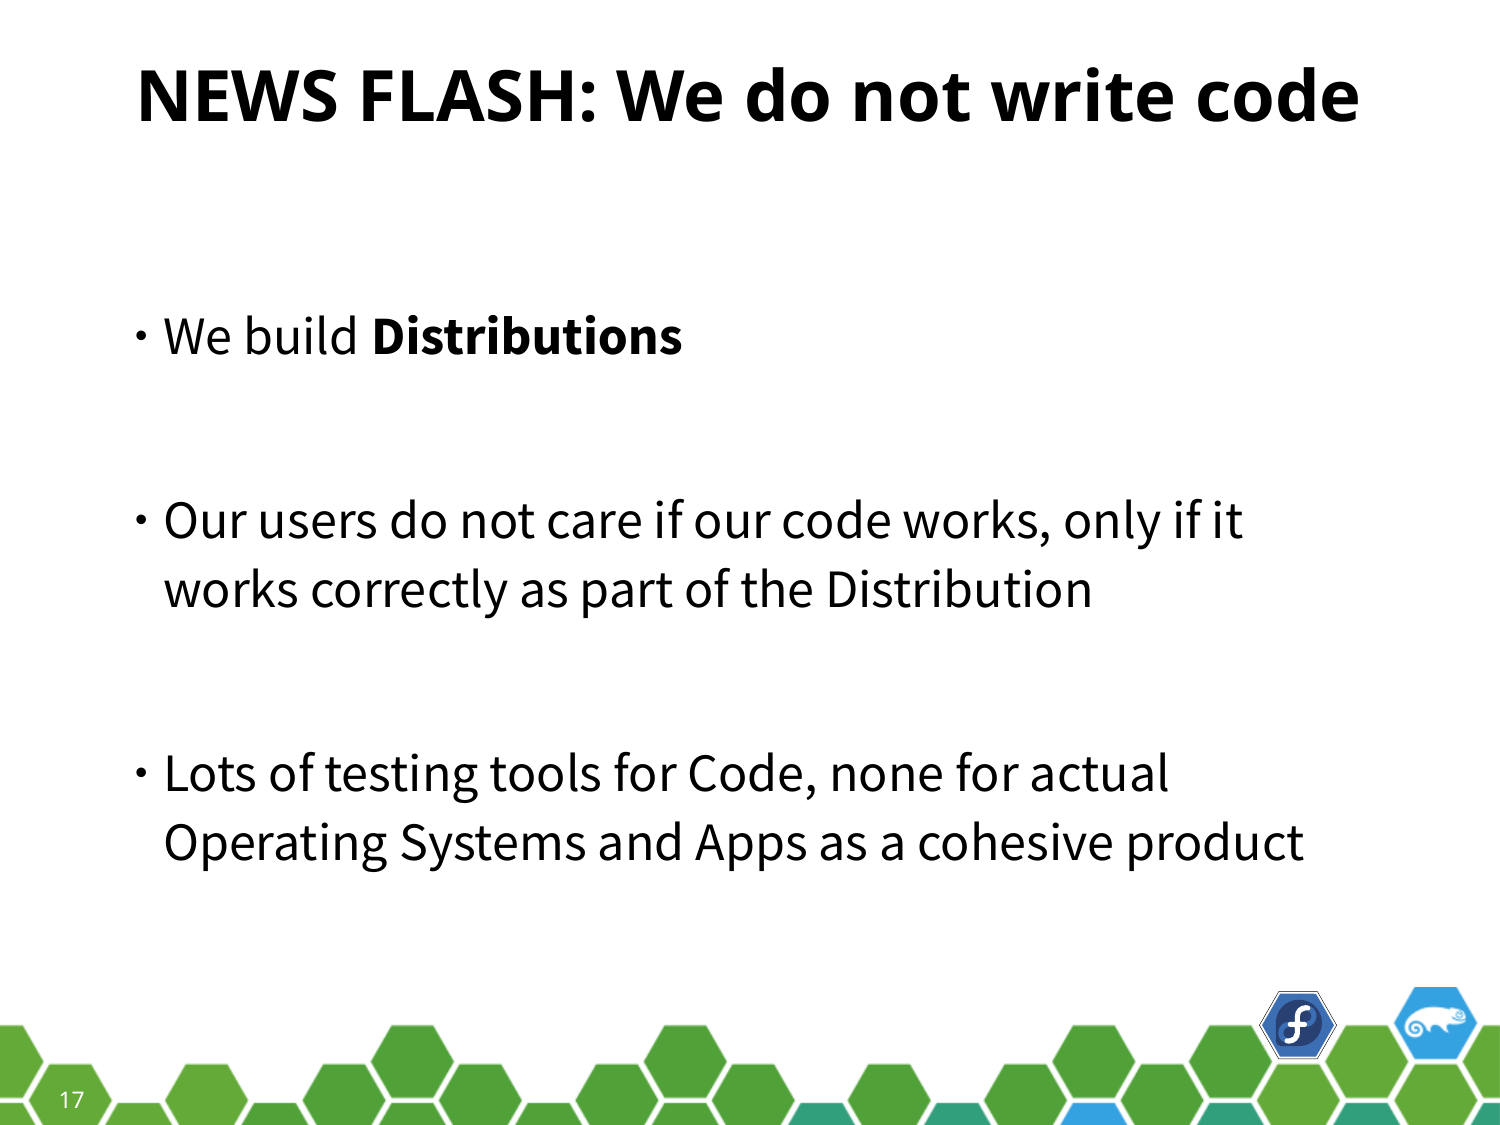

# NEWS FLASH: We do not write code
We build Distributions
Our users do not care if our code works, only if it works correctly as part of the Distribution
Lots of testing tools for Code, none for actual Operating Systems and Apps as a cohesive product